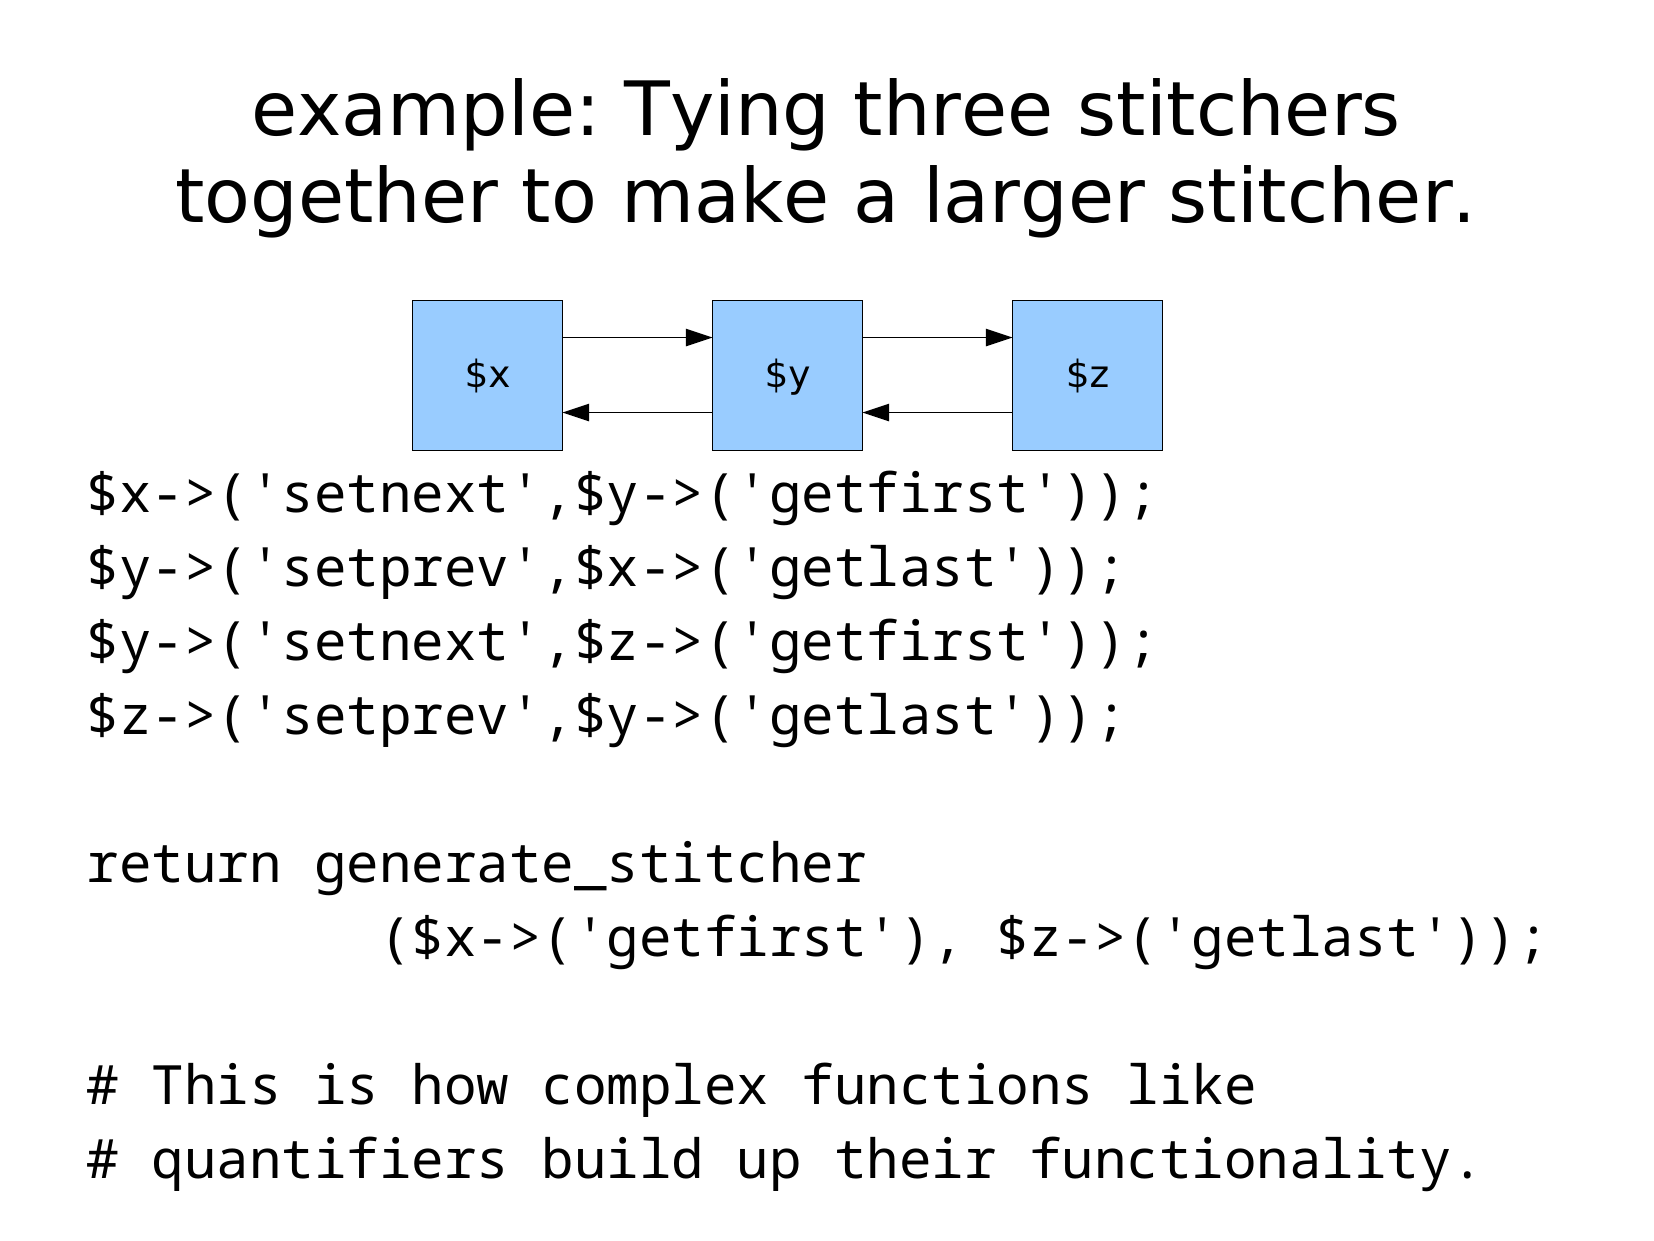

# example: Tying three stitchers together to make a larger stitcher.
$x->('setnext',$y->('getfirst'));
$y->('setprev',$x->('getlast'));
$y->('setnext',$z->('getfirst'));
$z->('setprev',$y->('getlast'));
return generate_stitcher
 ($x->('getfirst'), $z->('getlast'));
# This is how complex functions like
# quantifiers build up their functionality.
$x
$y
$z